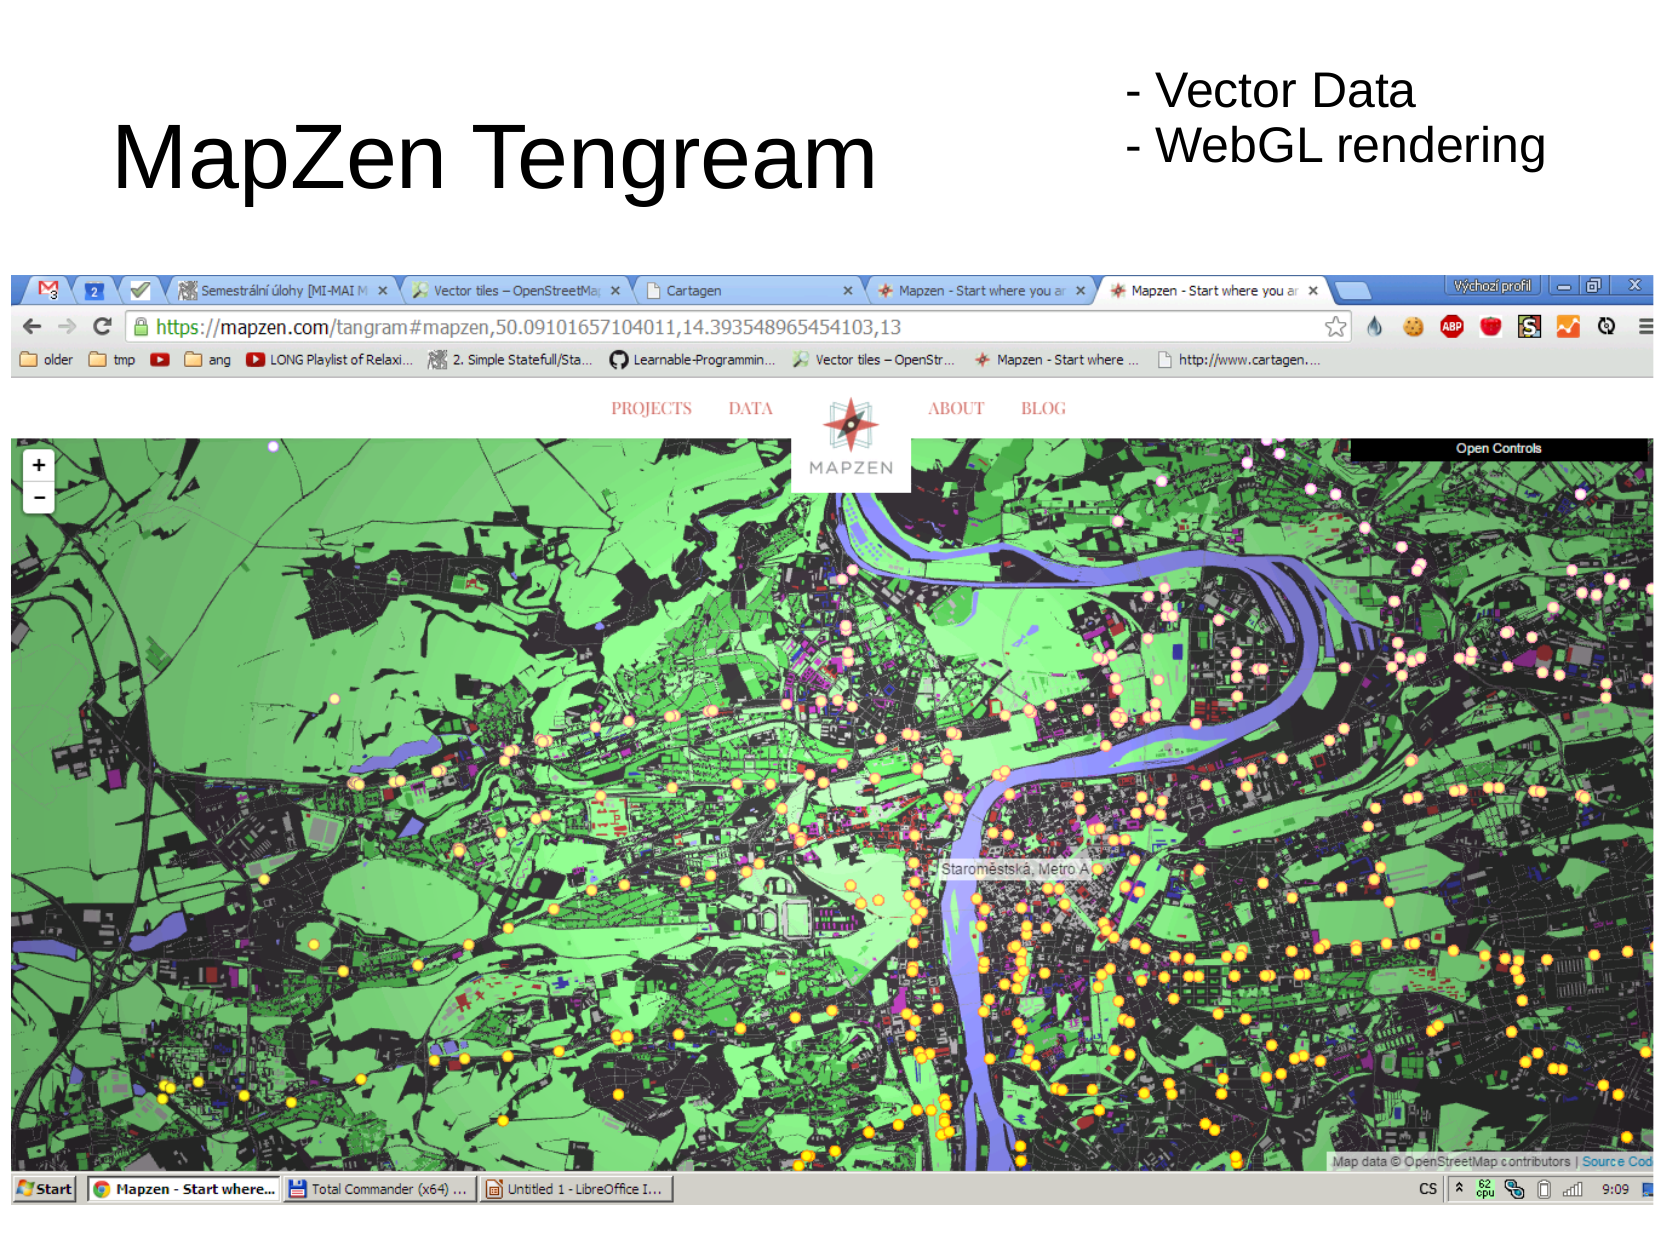

# MapZen Tengream
- Vector Data
- WebGL rendering